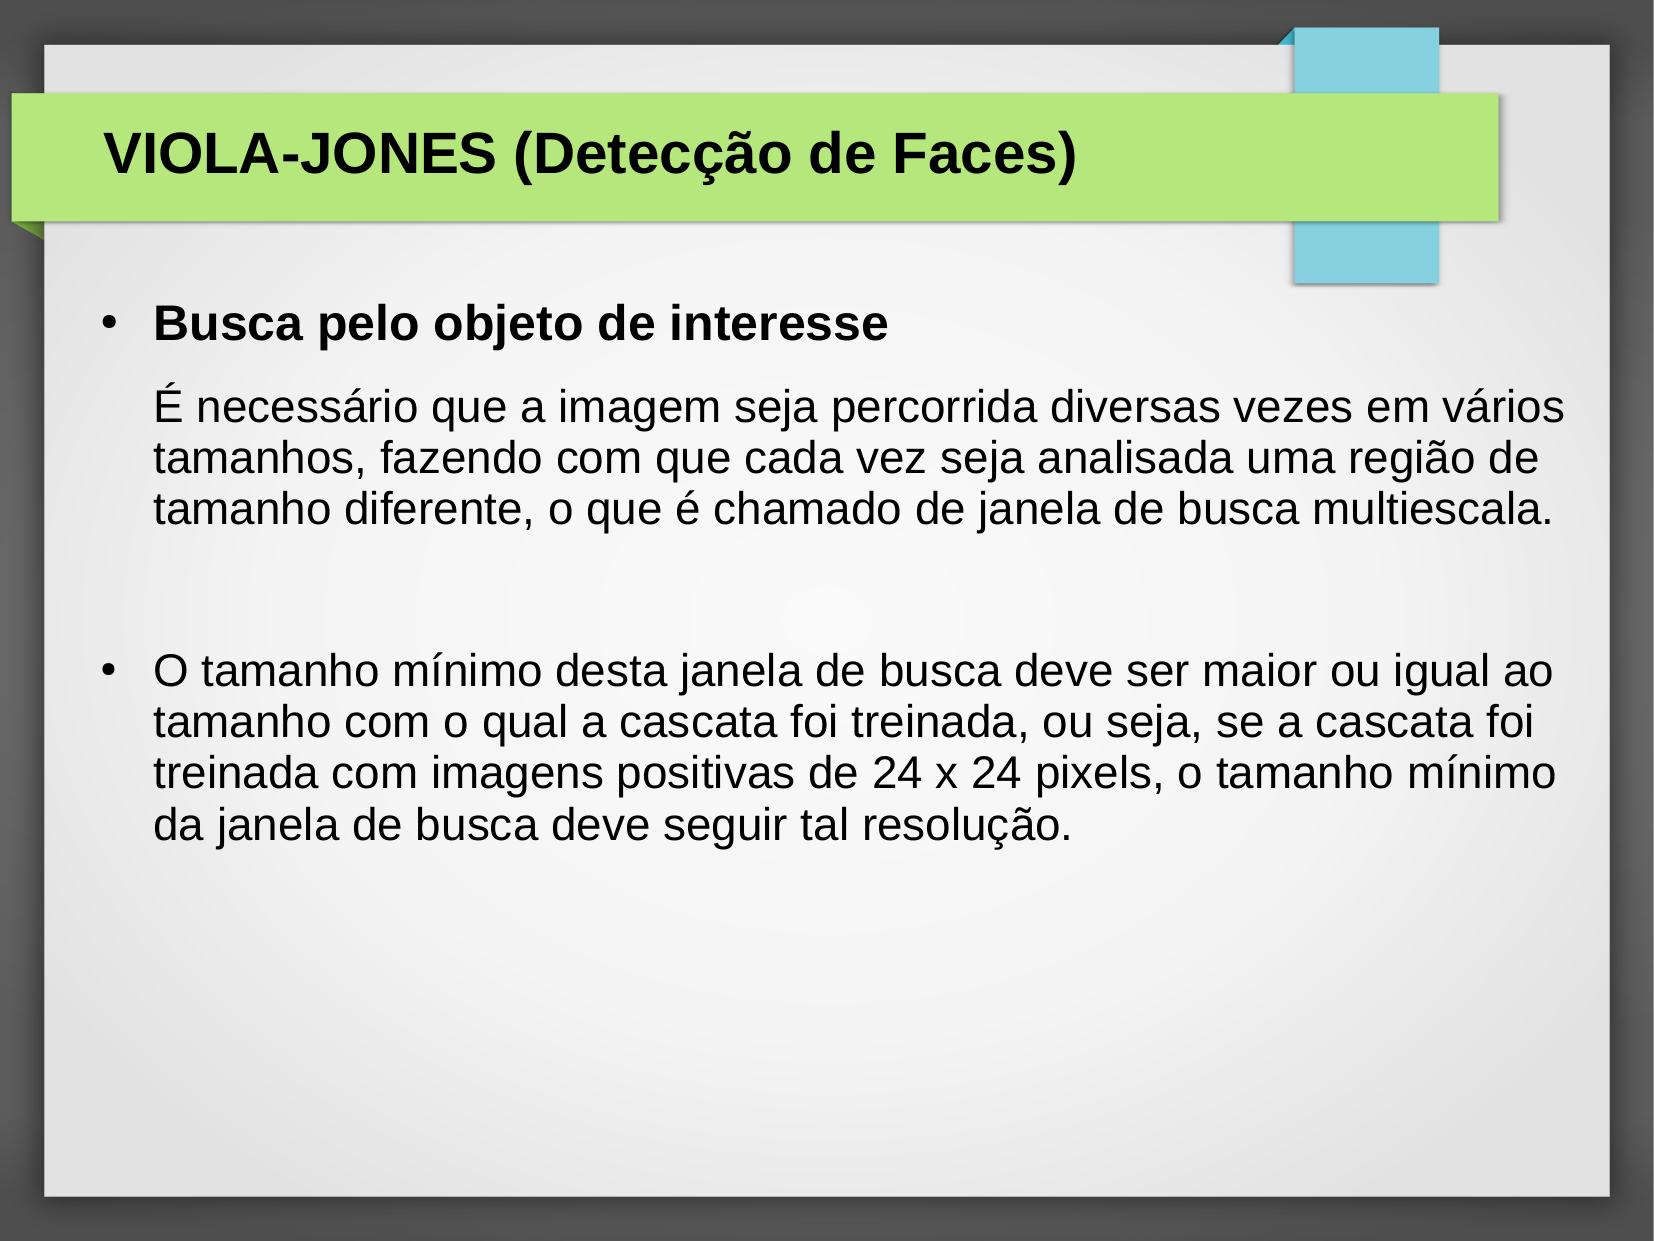

# VIOLA-JONES (Detecção de Faces)
Busca pelo objeto de interesse
É necessário que a imagem seja percorrida diversas vezes em vários tamanhos, fazendo com que cada vez seja analisada uma região de tamanho diferente, o que é chamado de janela de busca multiescala.
O tamanho mínimo desta janela de busca deve ser maior ou igual ao tamanho com o qual a cascata foi treinada, ou seja, se a cascata foi treinada com imagens positivas de 24 x 24 pixels, o tamanho mínimo da janela de busca deve seguir tal resolução.